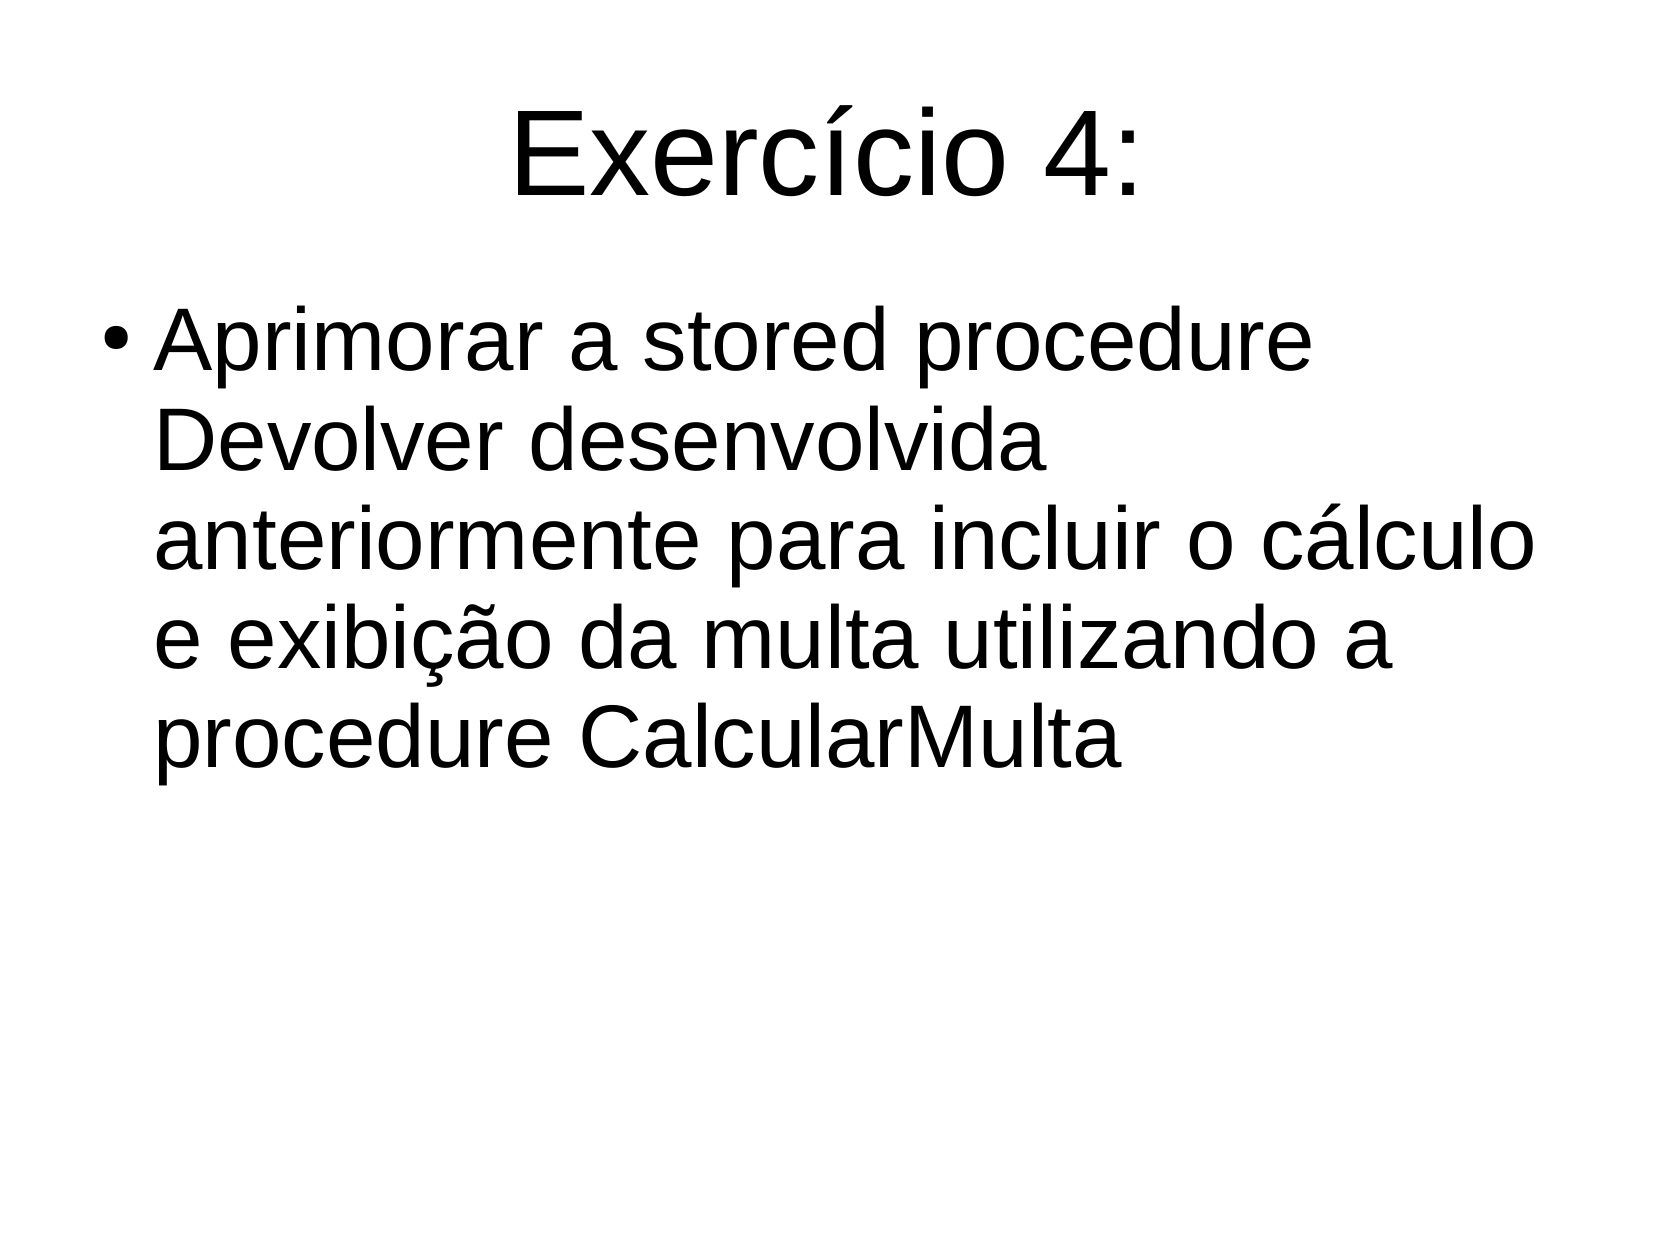

# Exercício 4:
Aprimorar a stored procedure Devolver desenvolvida anteriormente para incluir o cálculo e exibição da multa utilizando a procedure CalcularMulta